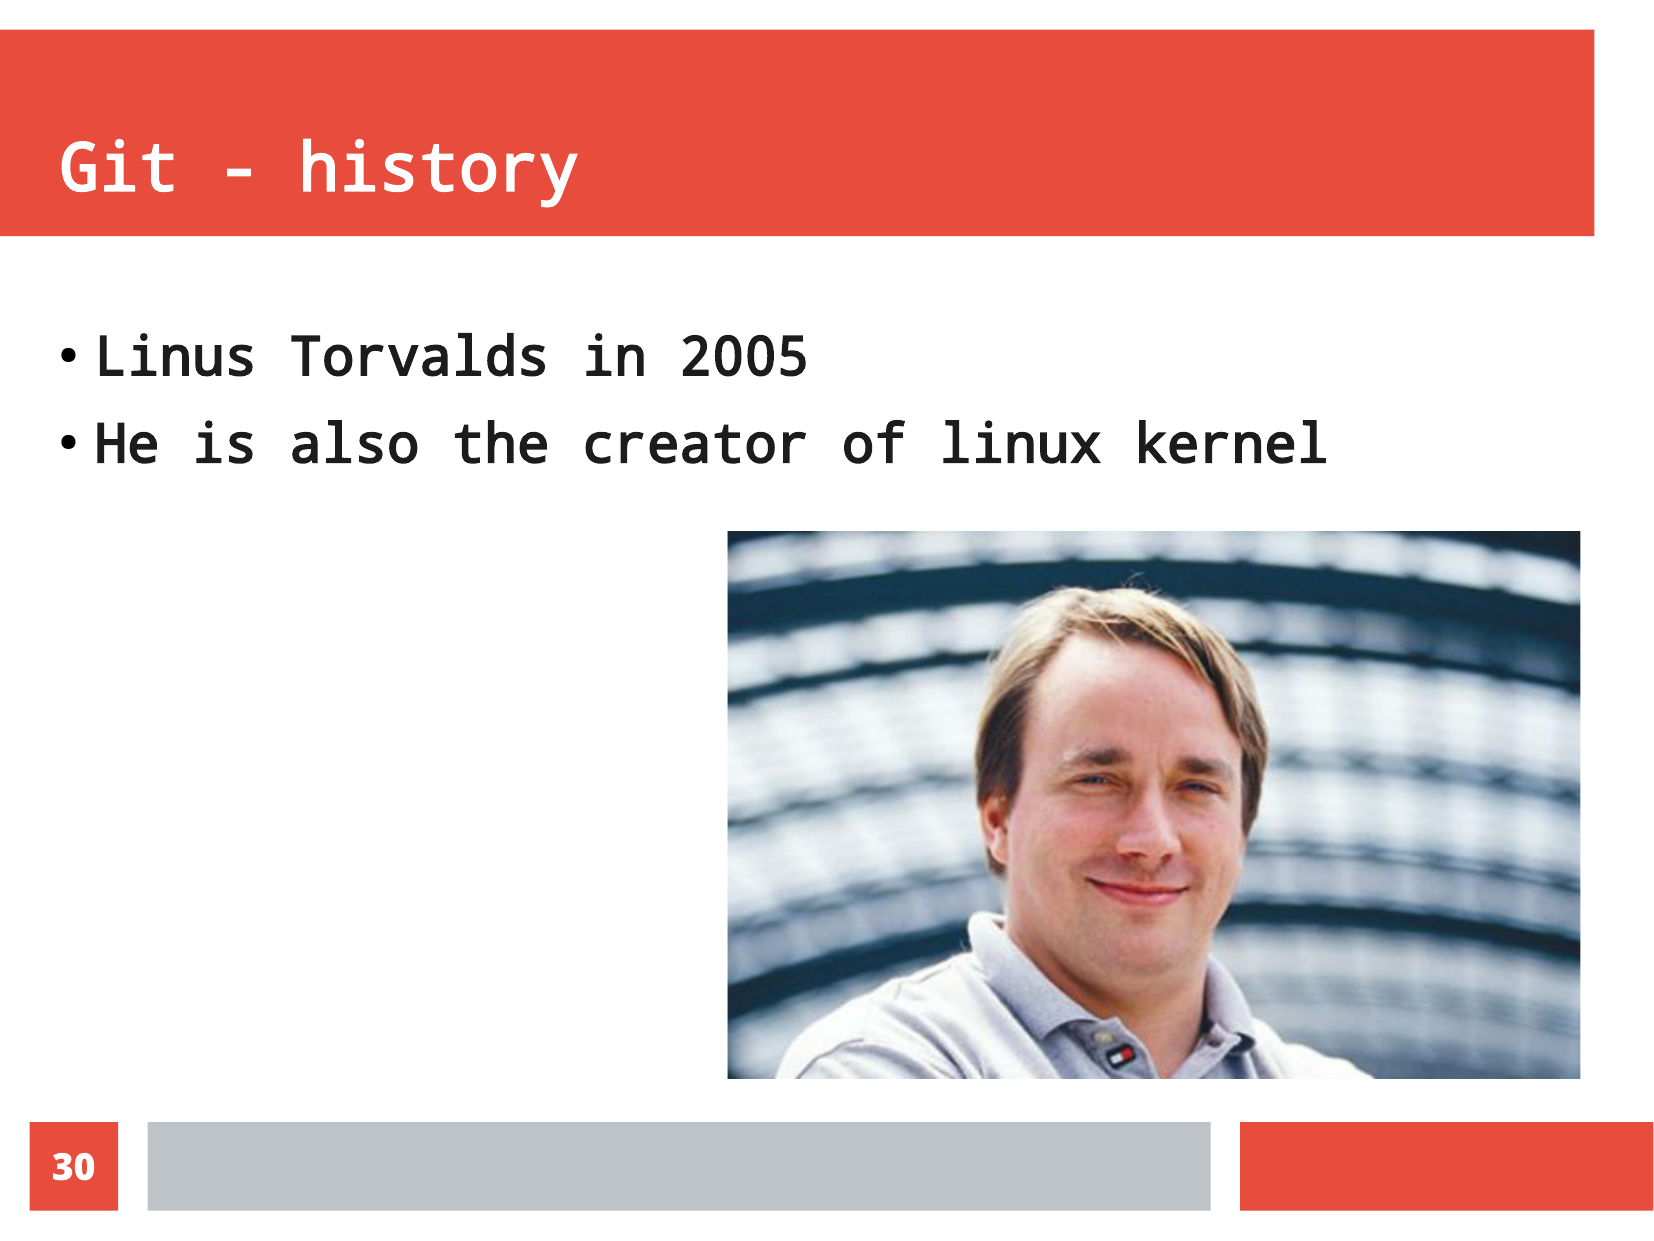

# Git - history
Linus Torvalds in 2005
He is also the creator of linux kernel
30